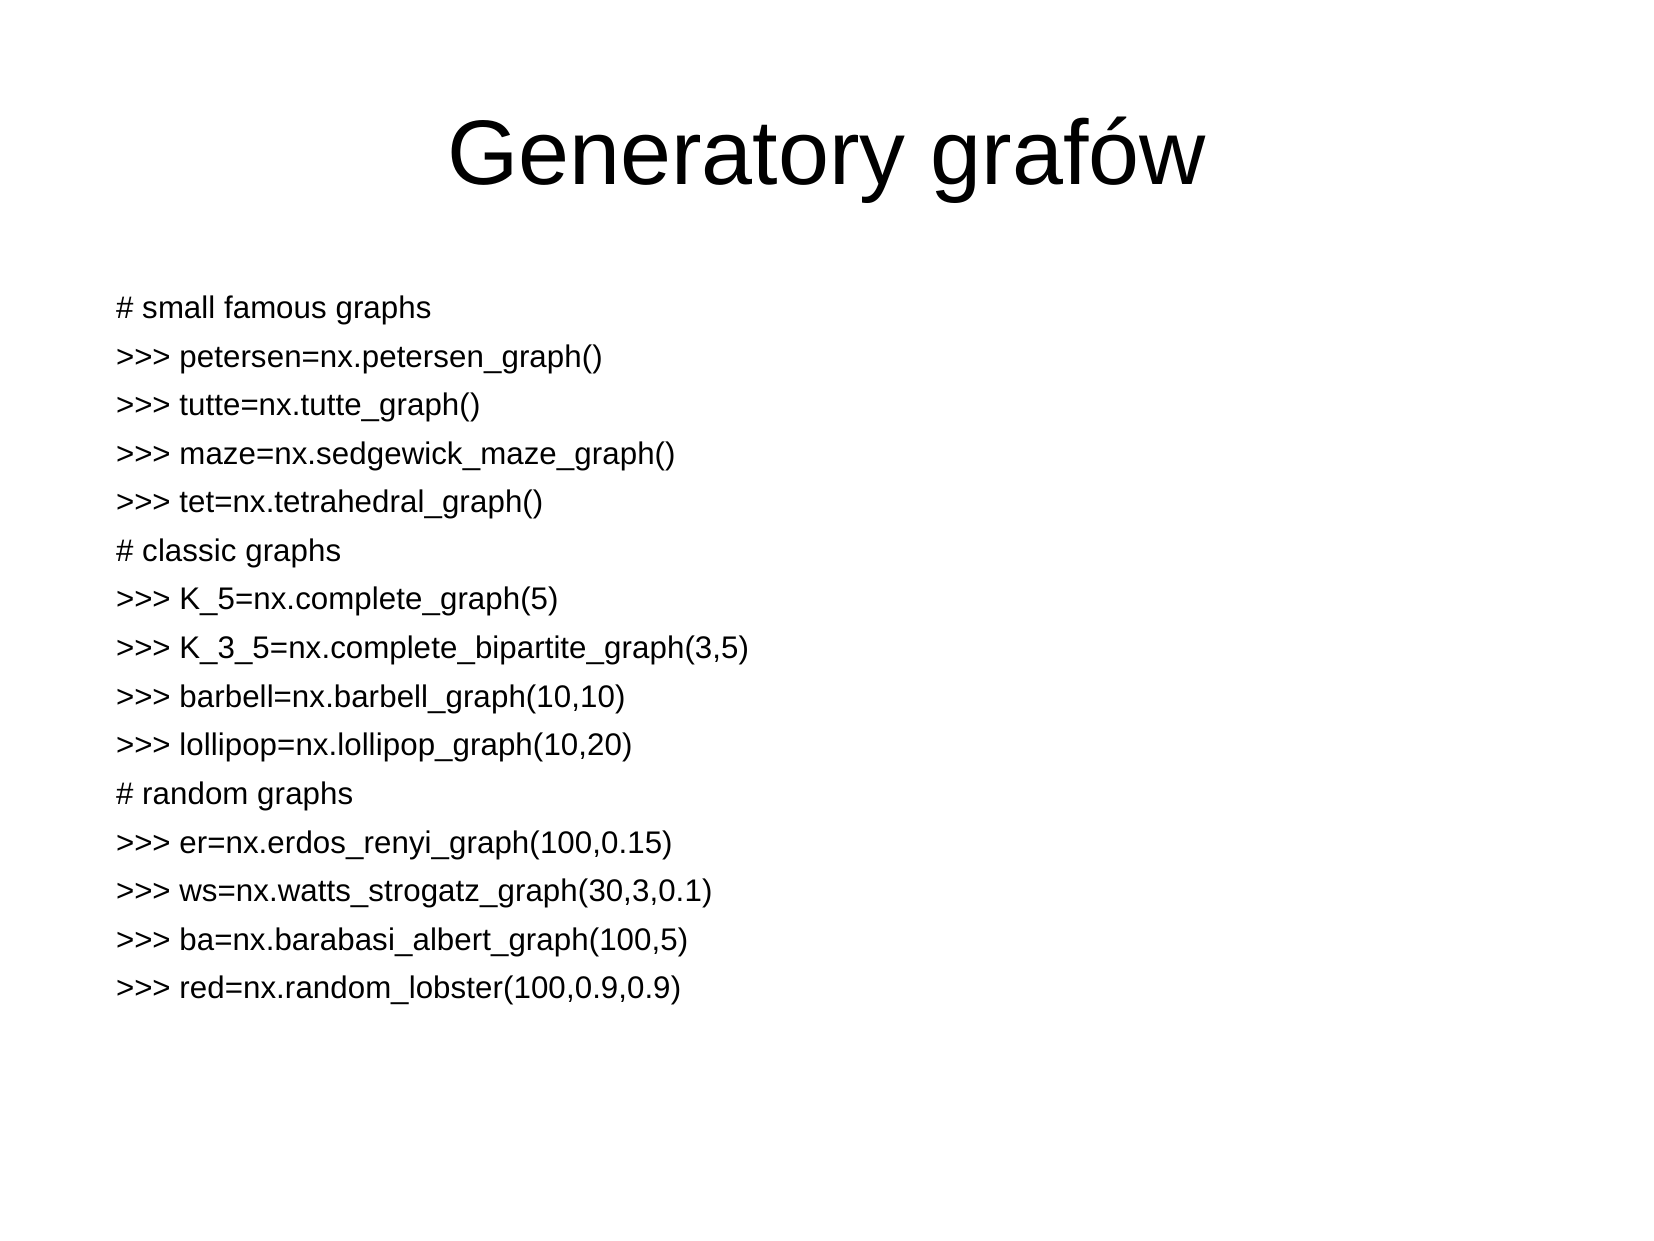

# Generatory grafów
# small famous graphs
>>> petersen=nx.petersen_graph()
>>> tutte=nx.tutte_graph()
>>> maze=nx.sedgewick_maze_graph()
>>> tet=nx.tetrahedral_graph()
# classic graphs
>>> K_5=nx.complete_graph(5)
>>> K_3_5=nx.complete_bipartite_graph(3,5)
>>> barbell=nx.barbell_graph(10,10)
>>> lollipop=nx.lollipop_graph(10,20)
# random graphs
>>> er=nx.erdos_renyi_graph(100,0.15)
>>> ws=nx.watts_strogatz_graph(30,3,0.1)
>>> ba=nx.barabasi_albert_graph(100,5)
>>> red=nx.random_lobster(100,0.9,0.9)